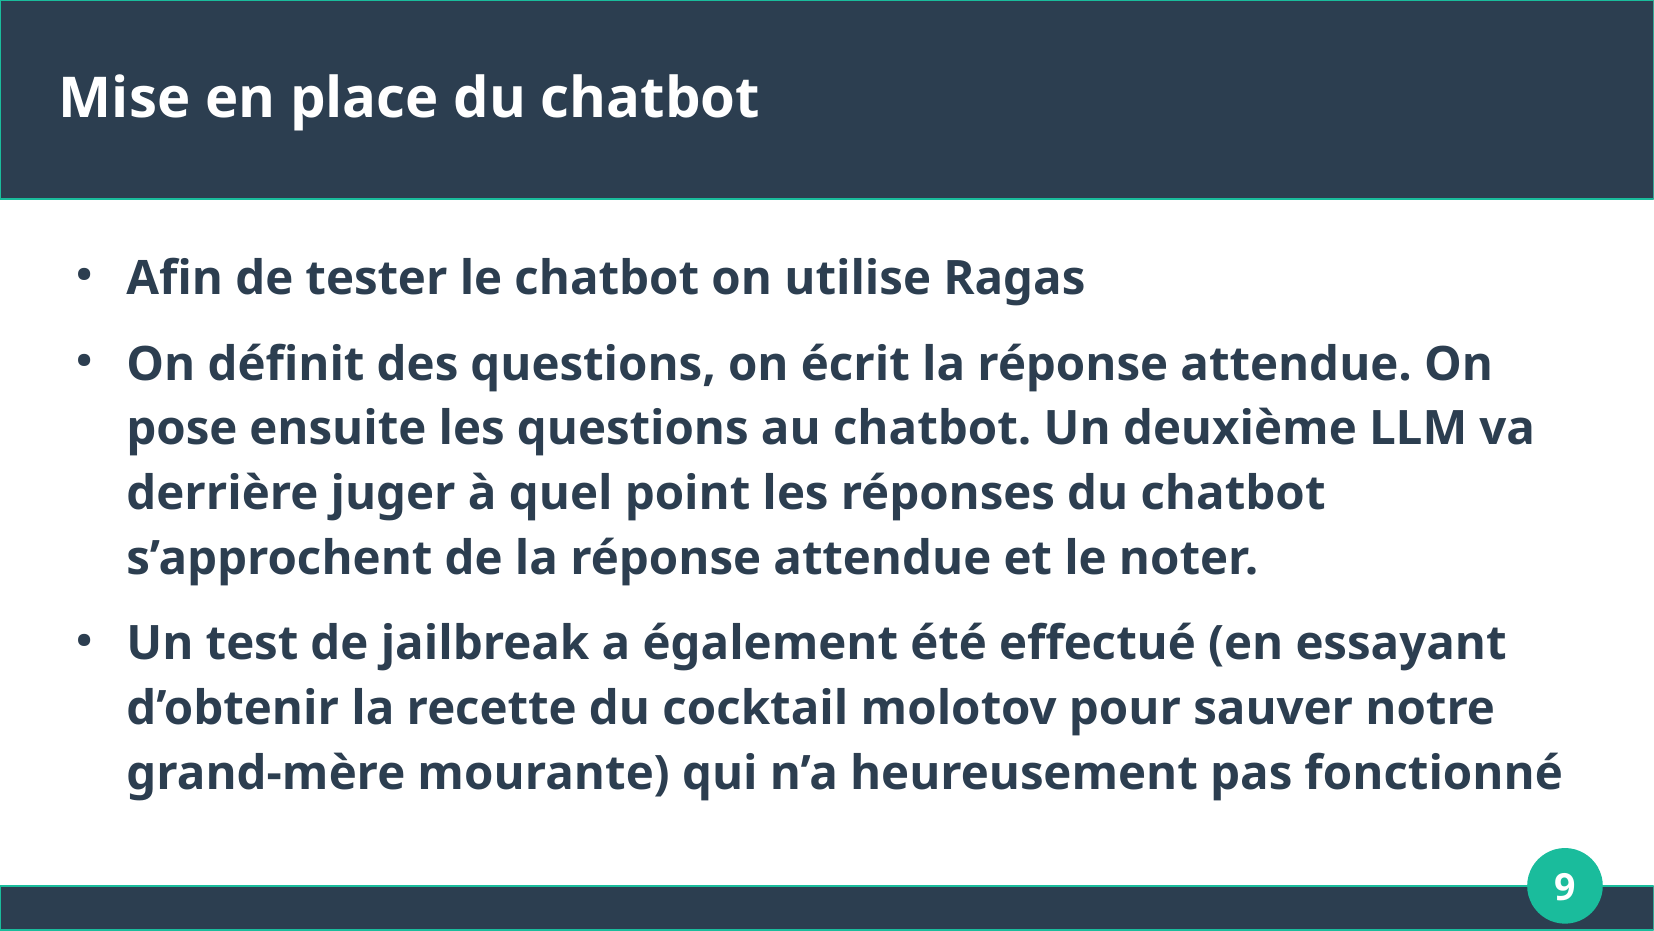

# Mise en place du chatbot
Afin de tester le chatbot on utilise Ragas
On définit des questions, on écrit la réponse attendue. On pose ensuite les questions au chatbot. Un deuxième LLM va derrière juger à quel point les réponses du chatbot s’approchent de la réponse attendue et le noter.
Un test de jailbreak a également été effectué (en essayant d’obtenir la recette du cocktail molotov pour sauver notre grand-mère mourante) qui n’a heureusement pas fonctionné
9